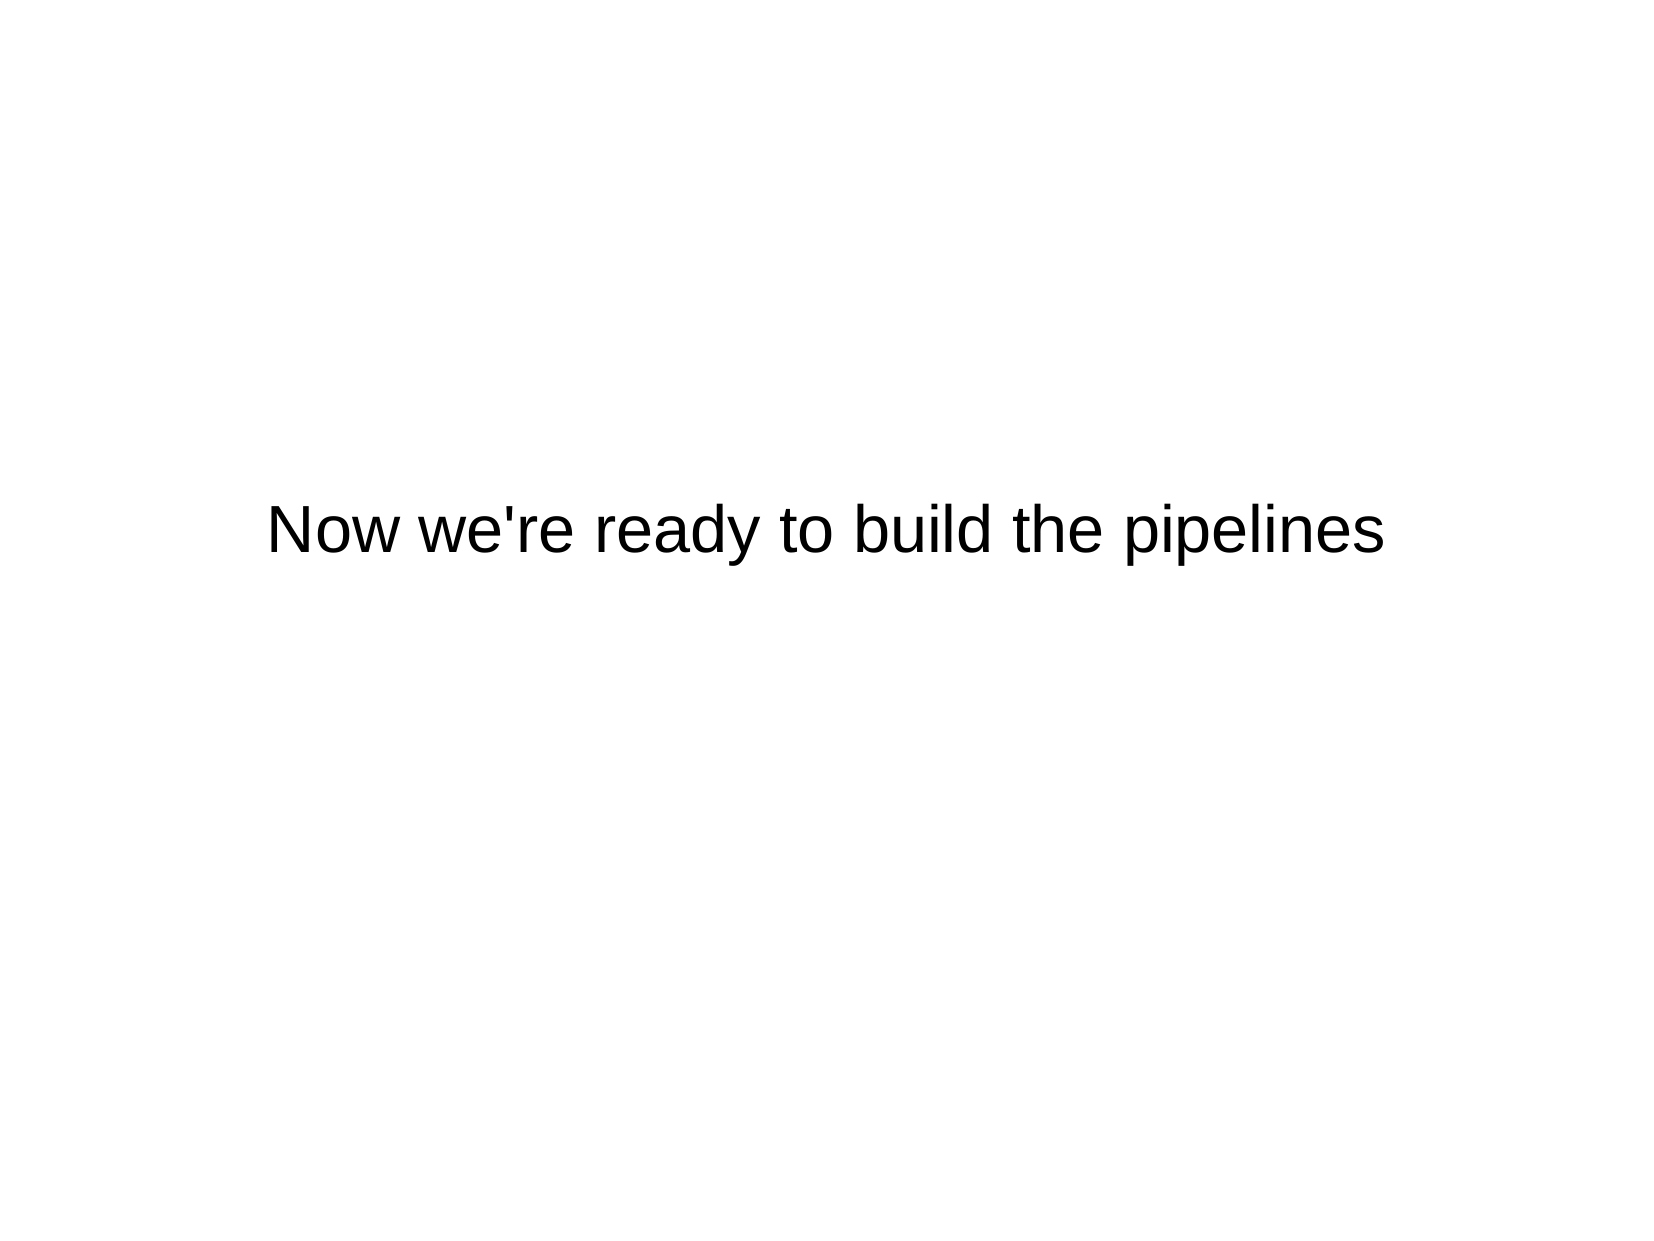

# Now we're ready to build the pipelines